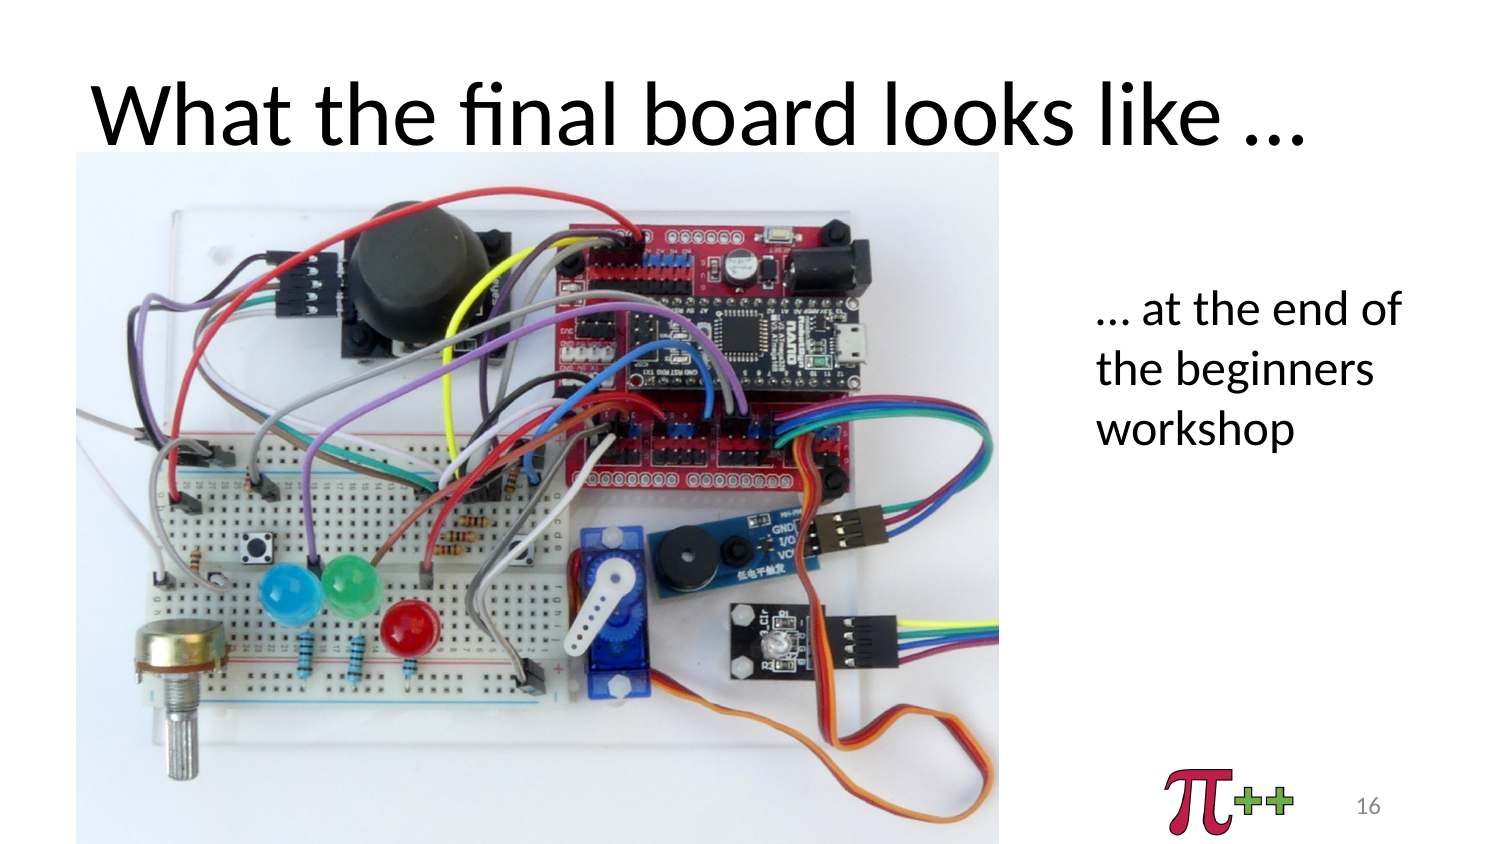

# What the final board looks like …
… at the end of the beginners workshop
14